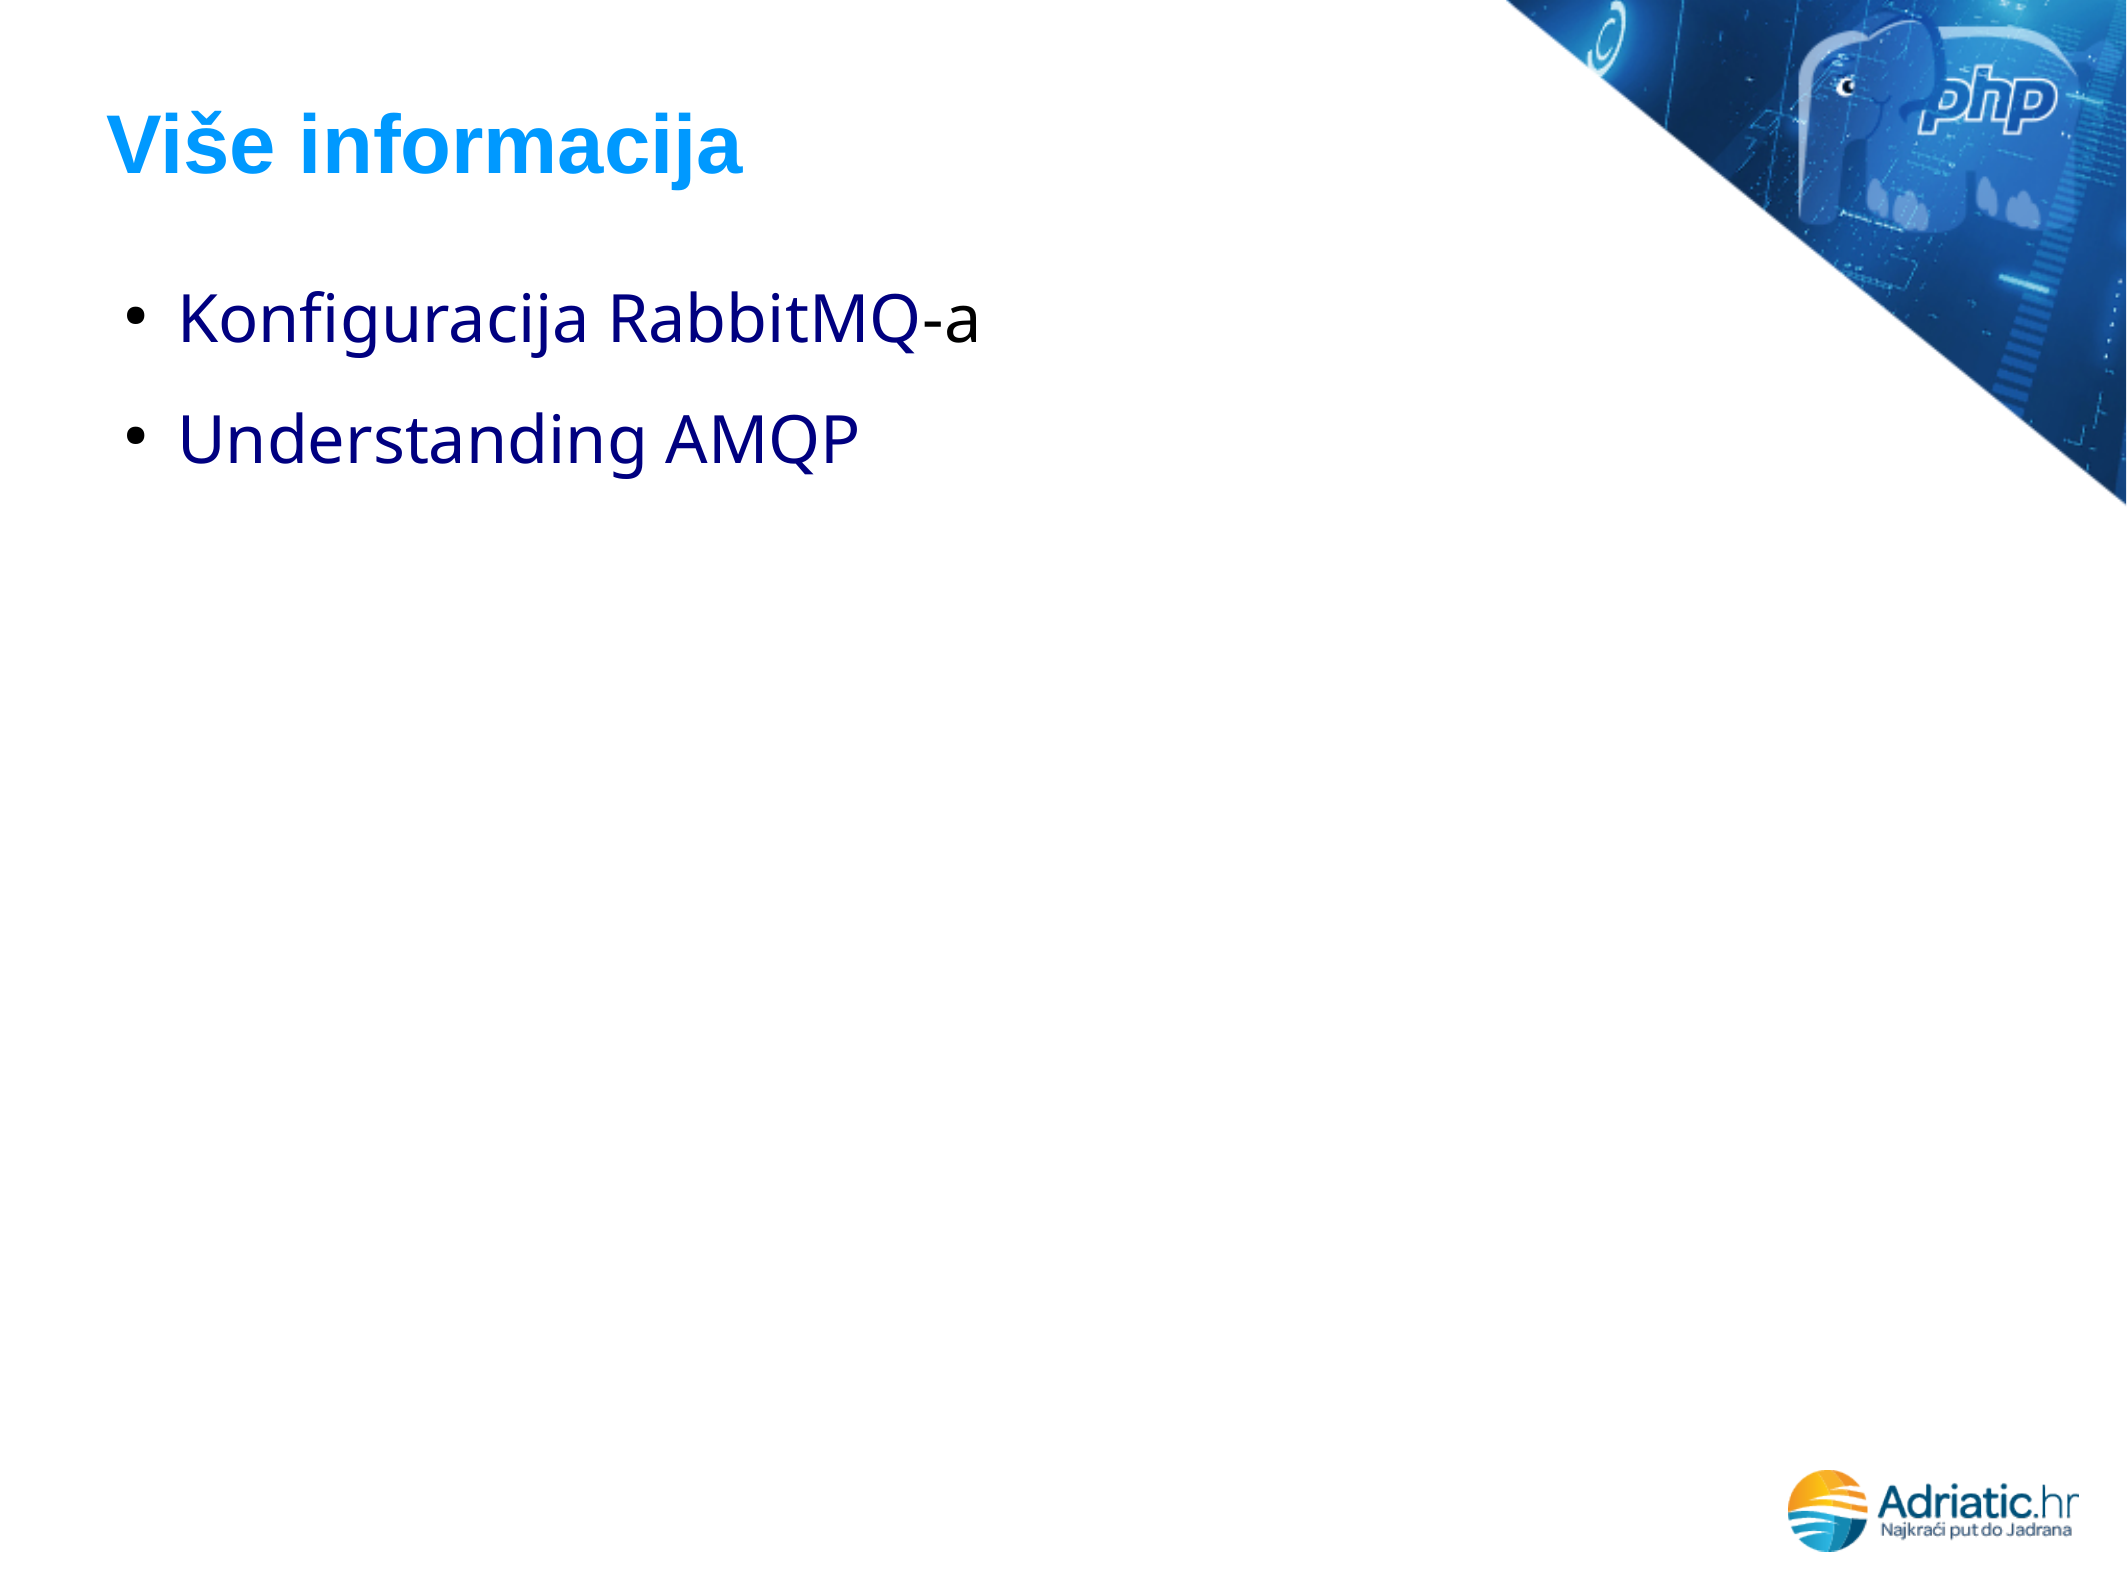

# Više informacija
Konfiguracija RabbitMQ-a
Understanding AMQP